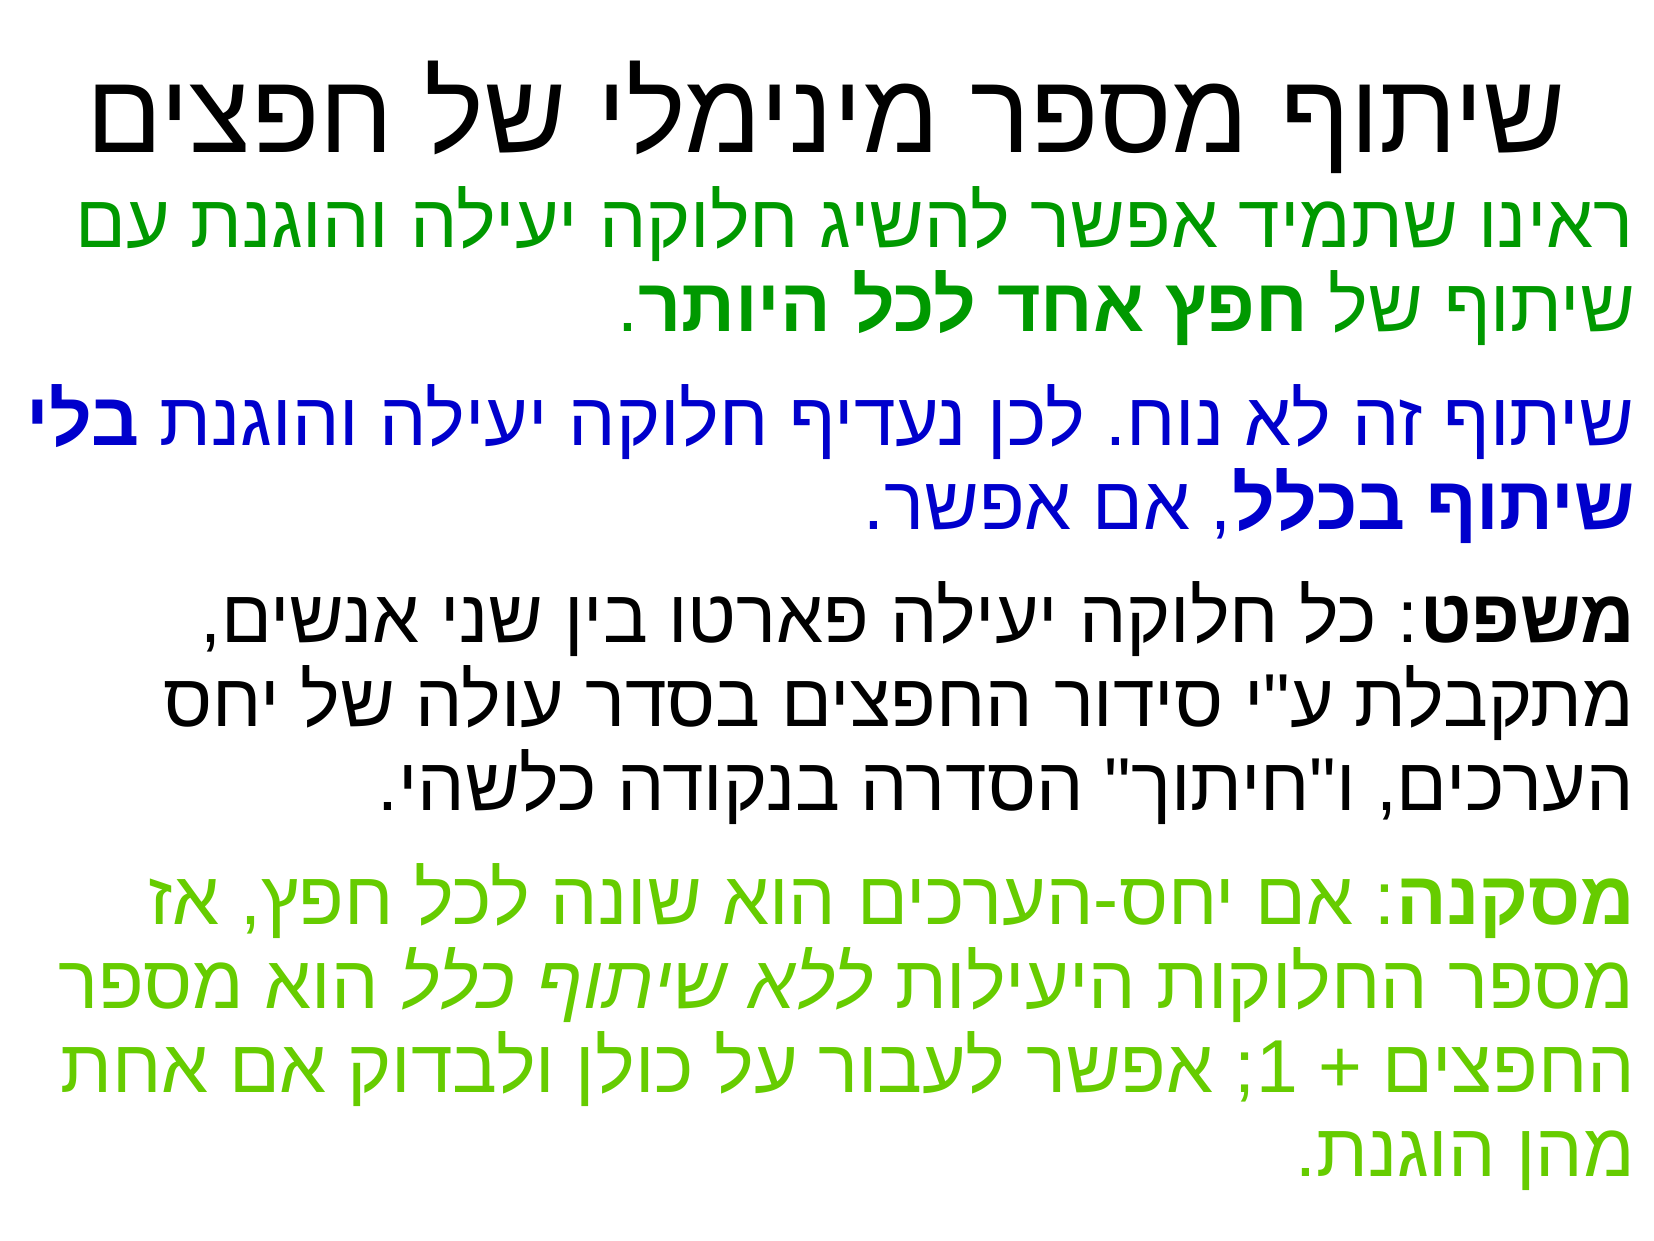

# שיתוף מספר מינימלי של חפצים
ראינו שתמיד אפשר להשיג חלוקה יעילה והוגנת עם שיתוף של חפץ אחד לכל היותר.
שיתוף זה לא נוח. לכן נעדיף חלוקה יעילה והוגנת בלי שיתוף בכלל, אם אפשר.
משפט: כל חלוקה יעילה פארטו בין שני אנשים, מתקבלת ע"י סידור החפצים בסדר עולה של יחס הערכים, ו"חיתוך" הסדרה בנקודה כלשהי.
מסקנה: אם יחס-הערכים הוא שונה לכל חפץ, אז מספר החלוקות היעילות ללא שיתוף כלל הוא מספר החפצים + 1; אפשר לעבור על כולן ולבדוק אם אחת מהן הוגנת.